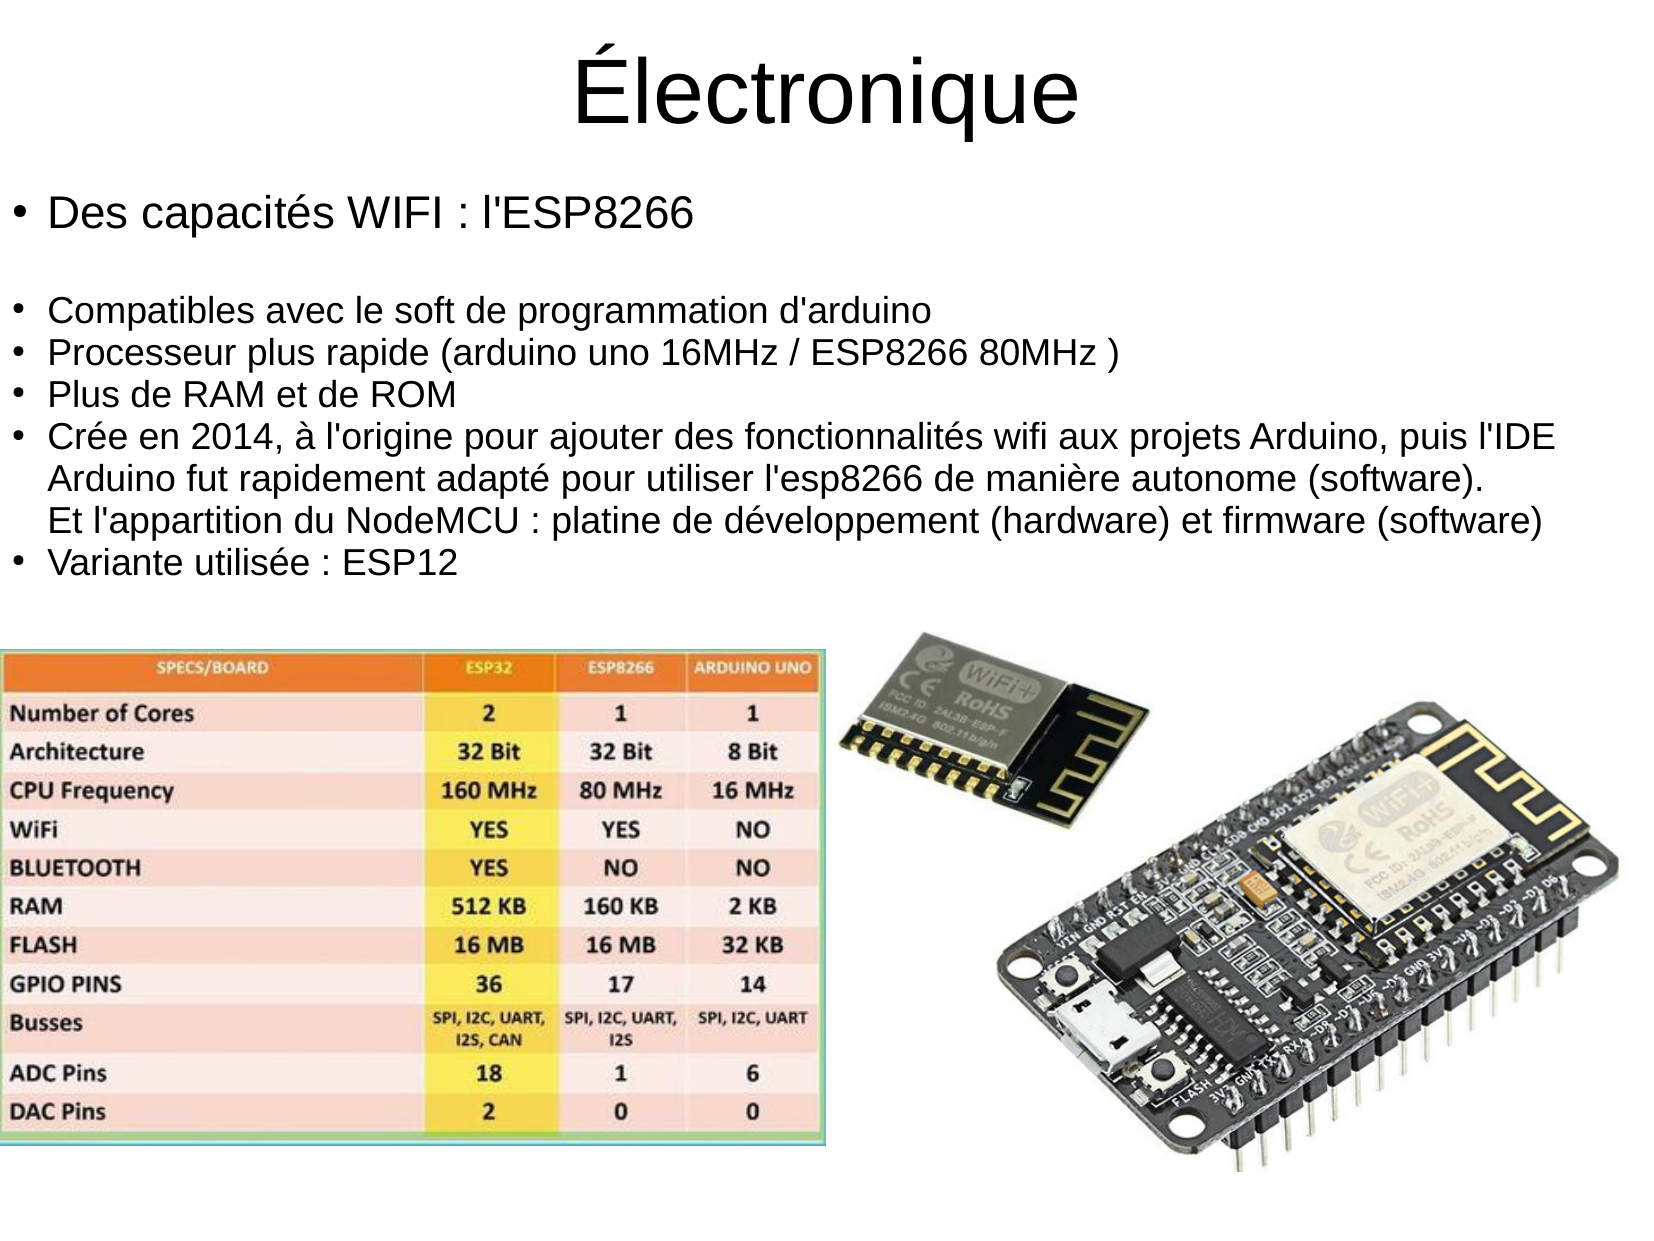

# Électronique
Des capacités WIFI : l'ESP8266
Compatibles avec le soft de programmation d'arduino
Processeur plus rapide (arduino uno 16MHz / ESP8266 80MHz )
Plus de RAM et de ROM
Crée en 2014, à l'origine pour ajouter des fonctionnalités wifi aux projets Arduino, puis l'IDE Arduino fut rapidement adapté pour utiliser l'esp8266 de manière autonome (software).
Et l'appartition du NodeMCU : platine de développement (hardware) et firmware (software)
Variante utilisée : ESP12